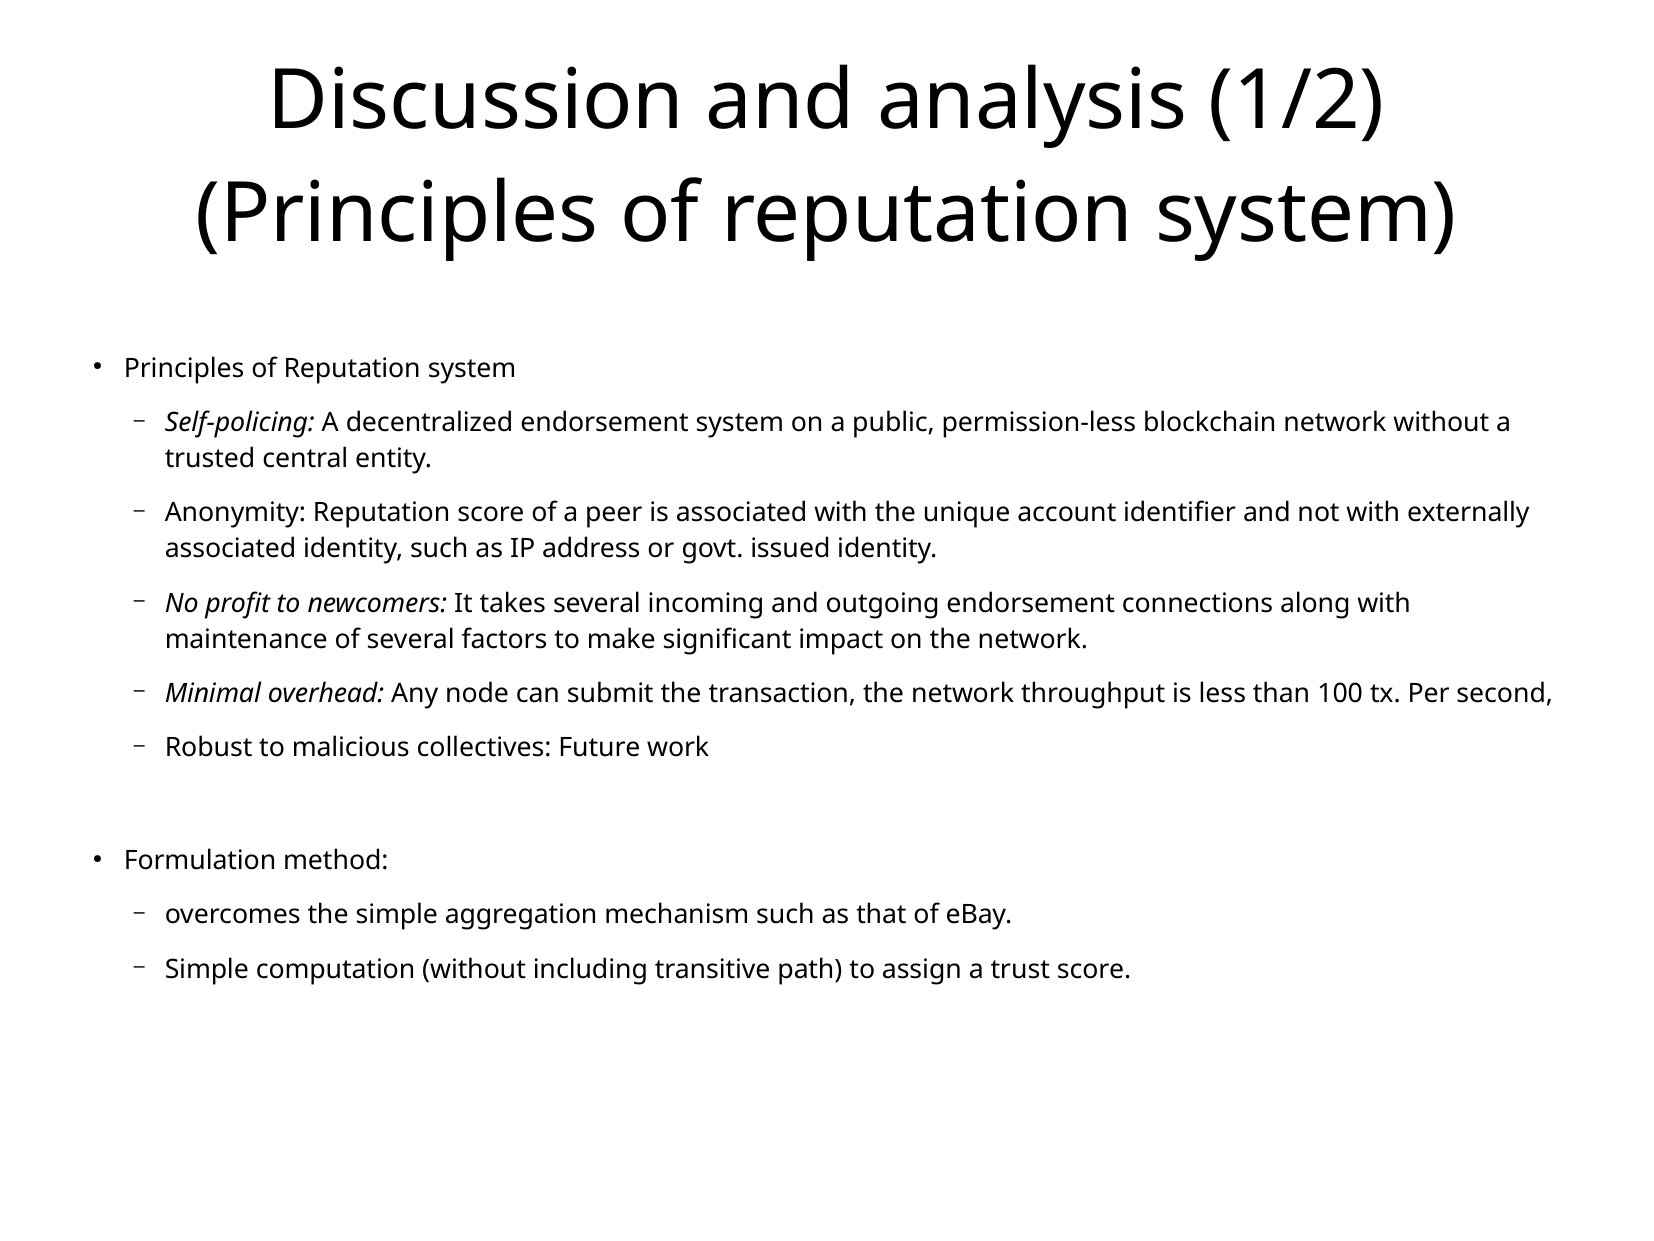

# Discussion and analysis (1/2) (Principles of reputation system)
Principles of Reputation system
Self-policing: A decentralized endorsement system on a public, permission-less blockchain network without a trusted central entity.
Anonymity: Reputation score of a peer is associated with the unique account identifier and not with externally associated identity, such as IP address or govt. issued identity.
No profit to newcomers: It takes several incoming and outgoing endorsement connections along with maintenance of several factors to make significant impact on the network.
Minimal overhead: Any node can submit the transaction, the network throughput is less than 100 tx. Per second,
Robust to malicious collectives: Future work
Formulation method:
overcomes the simple aggregation mechanism such as that of eBay.
Simple computation (without including transitive path) to assign a trust score.